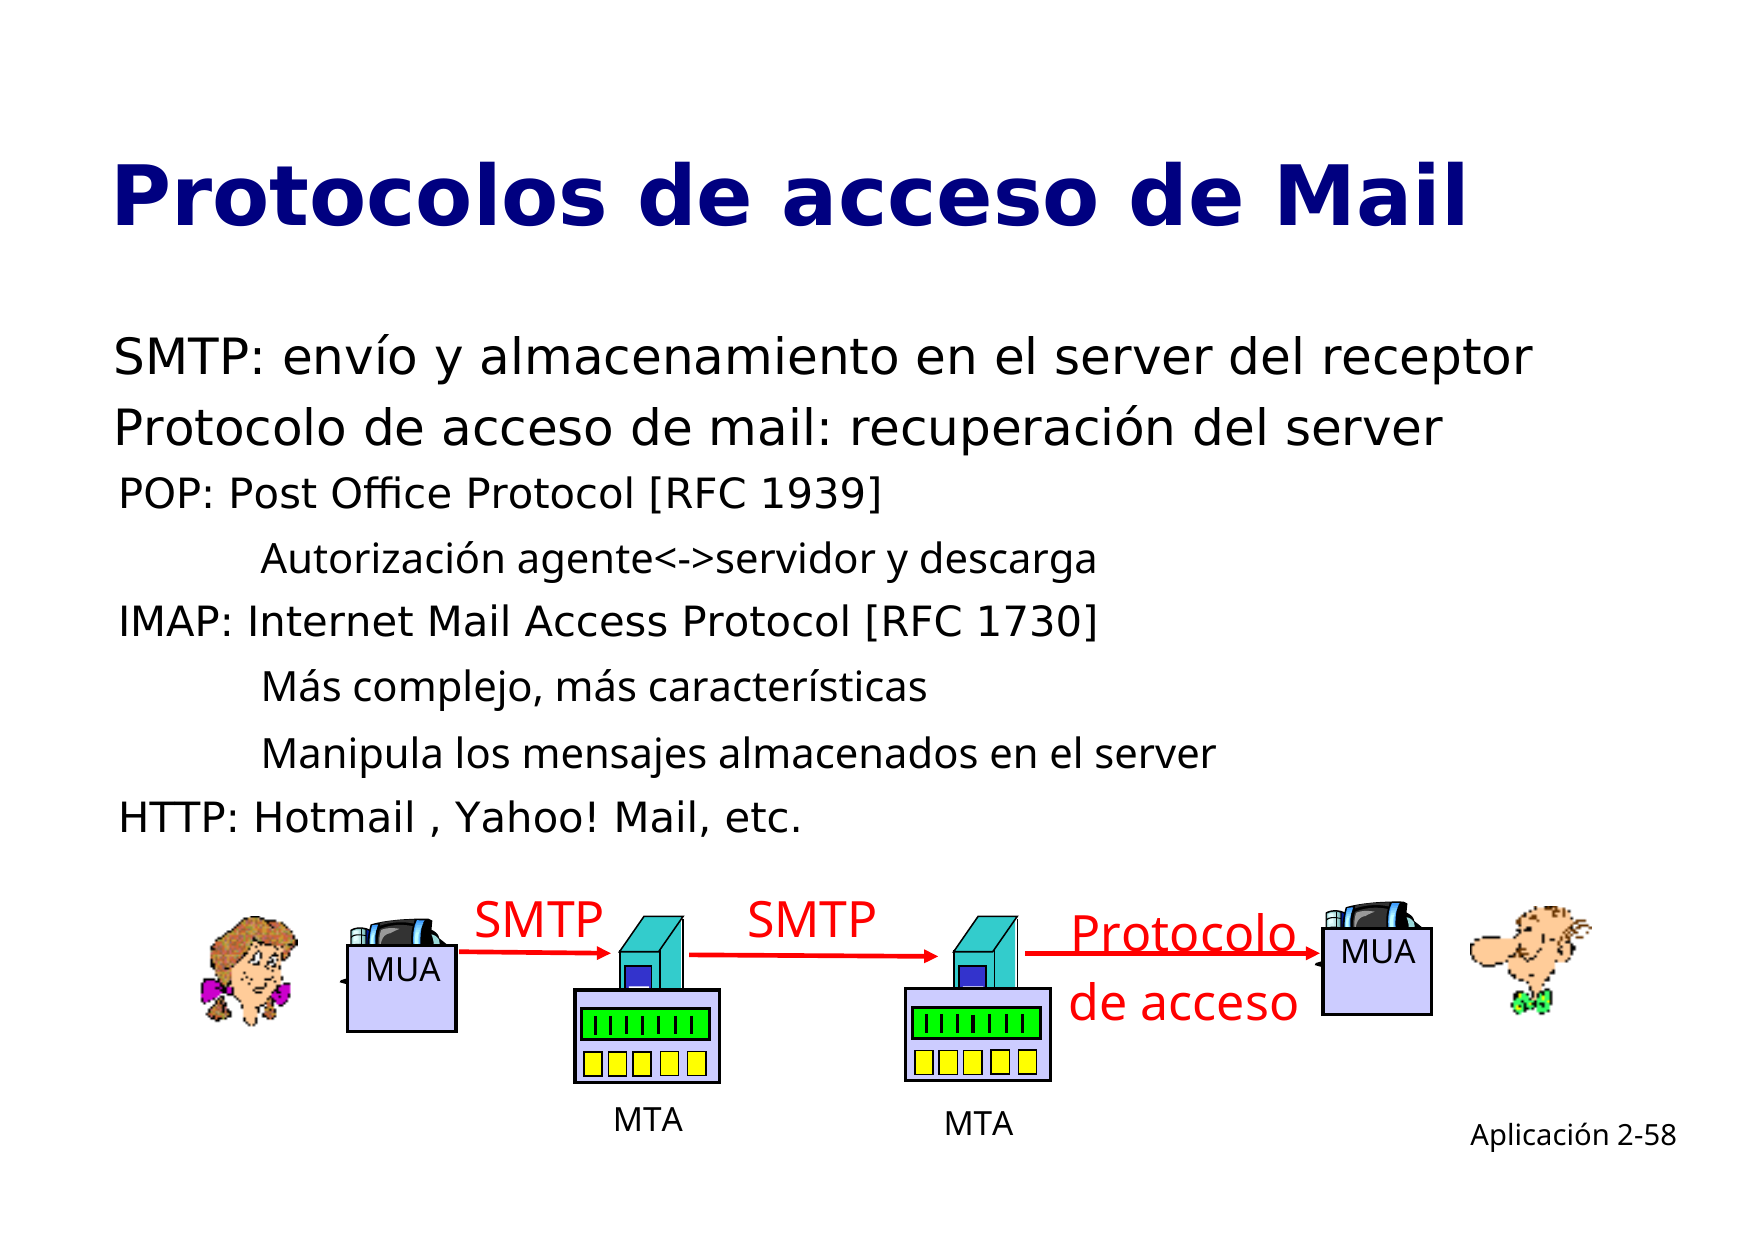

# Protocolos de acceso de Mail
SMTP: envío y almacenamiento en el server del receptor
Protocolo de acceso de mail: recuperación del server
POP: Post Office Protocol [RFC 1939]
Autorización agente<->servidor y descarga
IMAP: Internet Mail Access Protocol [RFC 1730]
Más complejo, más características
Manipula los mensajes almacenados en el server
HTTP: Hotmail , Yahoo! Mail, etc.
SMTP
SMTP
Protocolo
de acceso
MUA
MUA
MTA
MTA